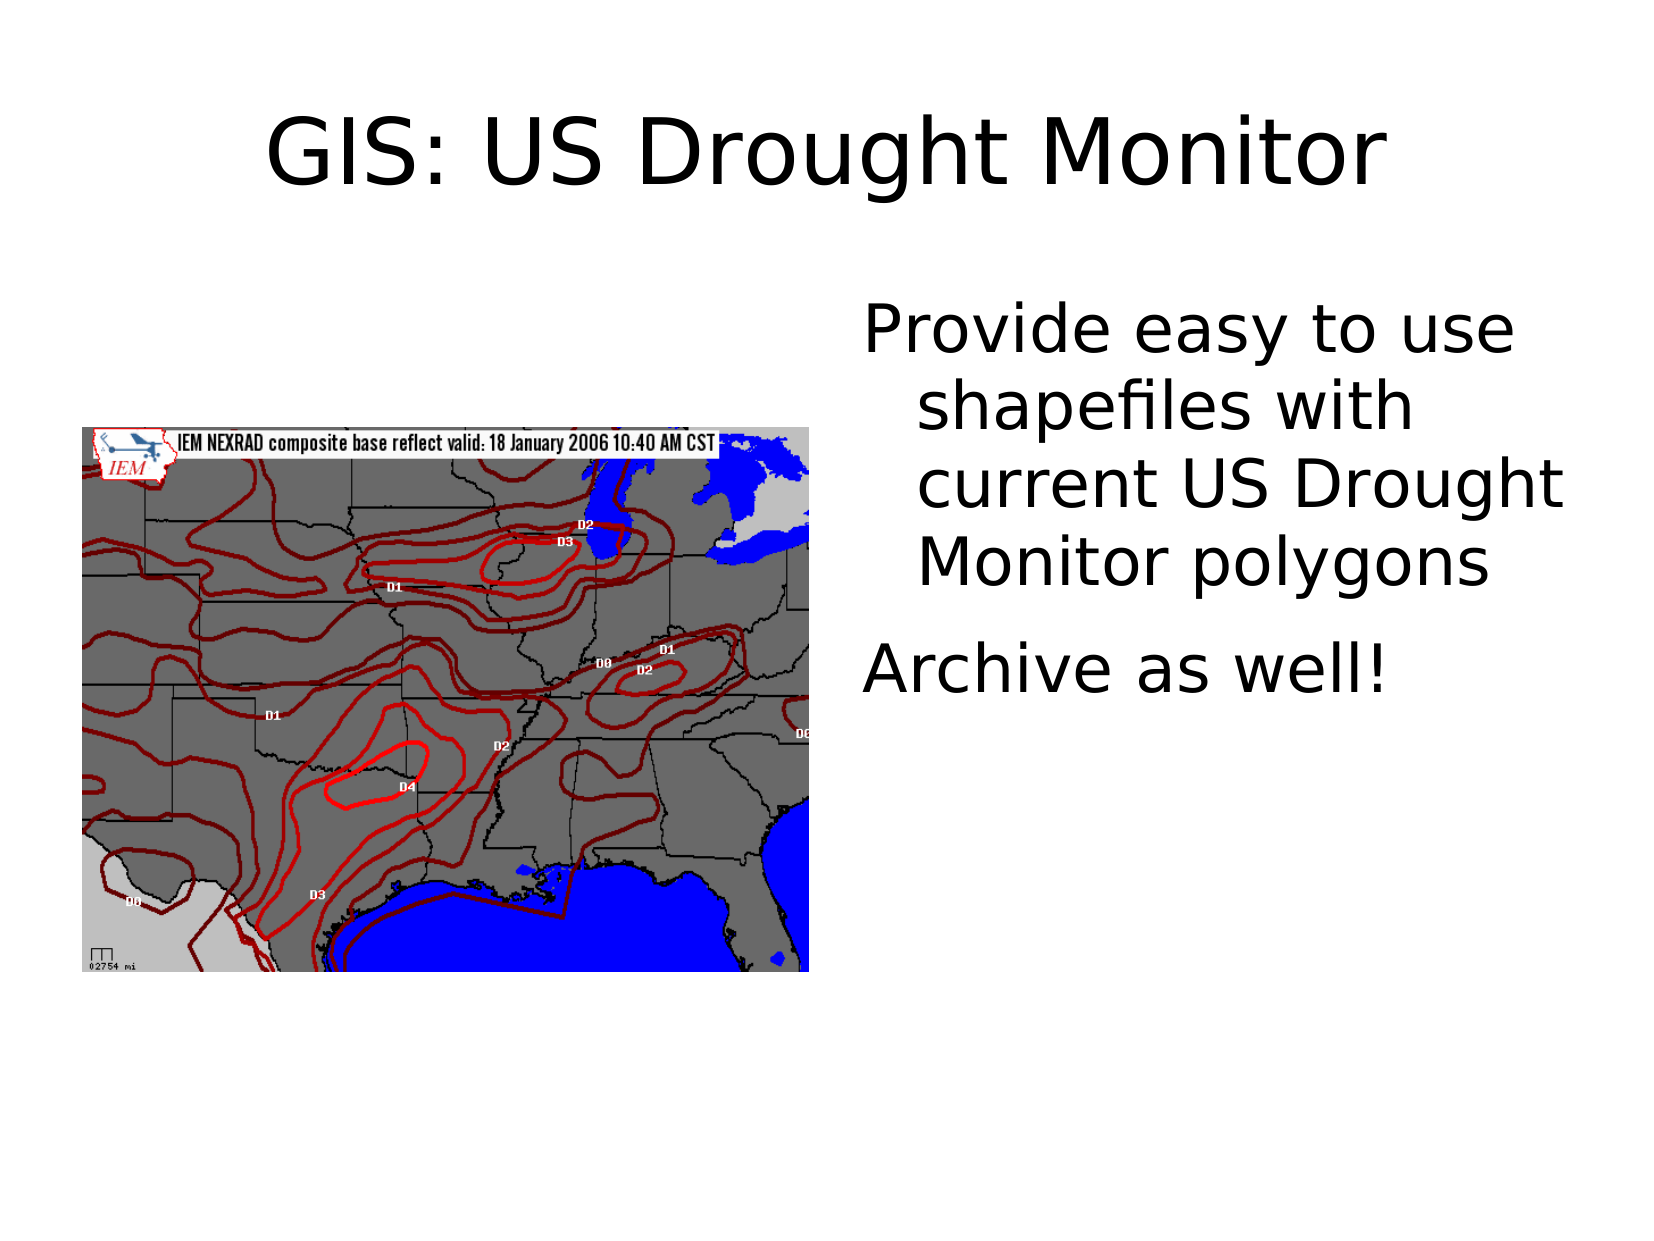

# GIS: US Drought Monitor
Provide easy to use shapefiles with current US Drought Monitor polygons
Archive as well!